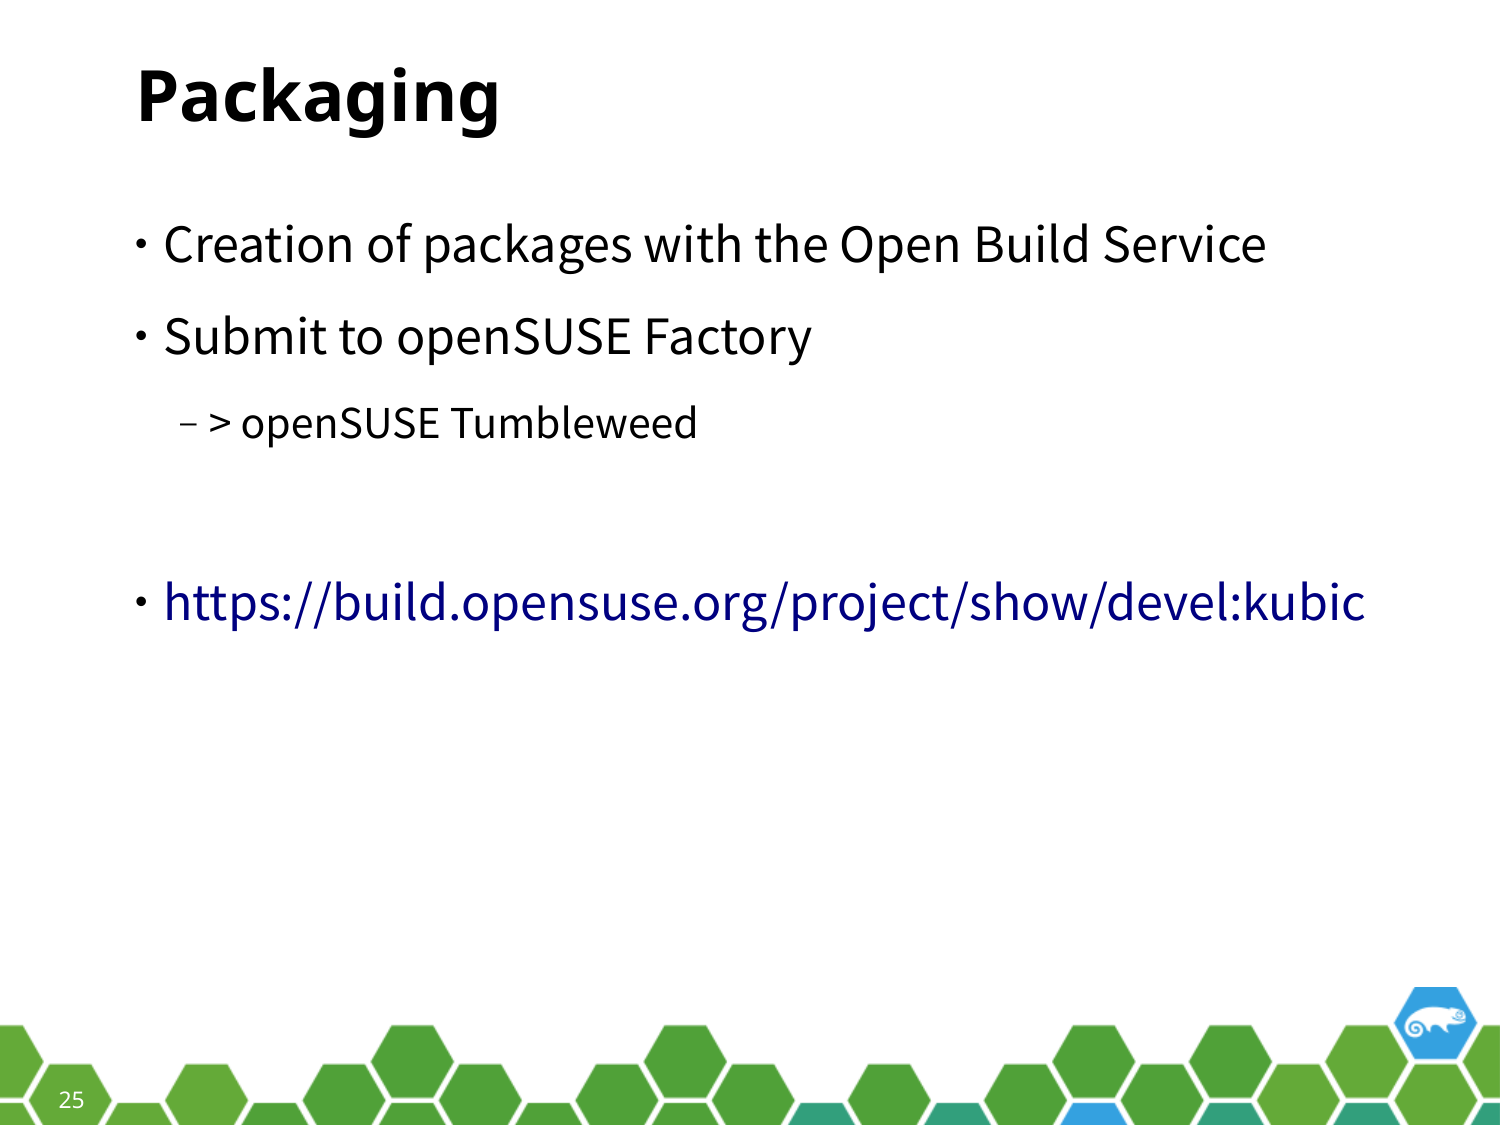

# Packaging
Creation of packages with the Open Build Service
Submit to openSUSE Factory
> openSUSE Tumbleweed
https://build.opensuse.org/project/show/devel:kubic